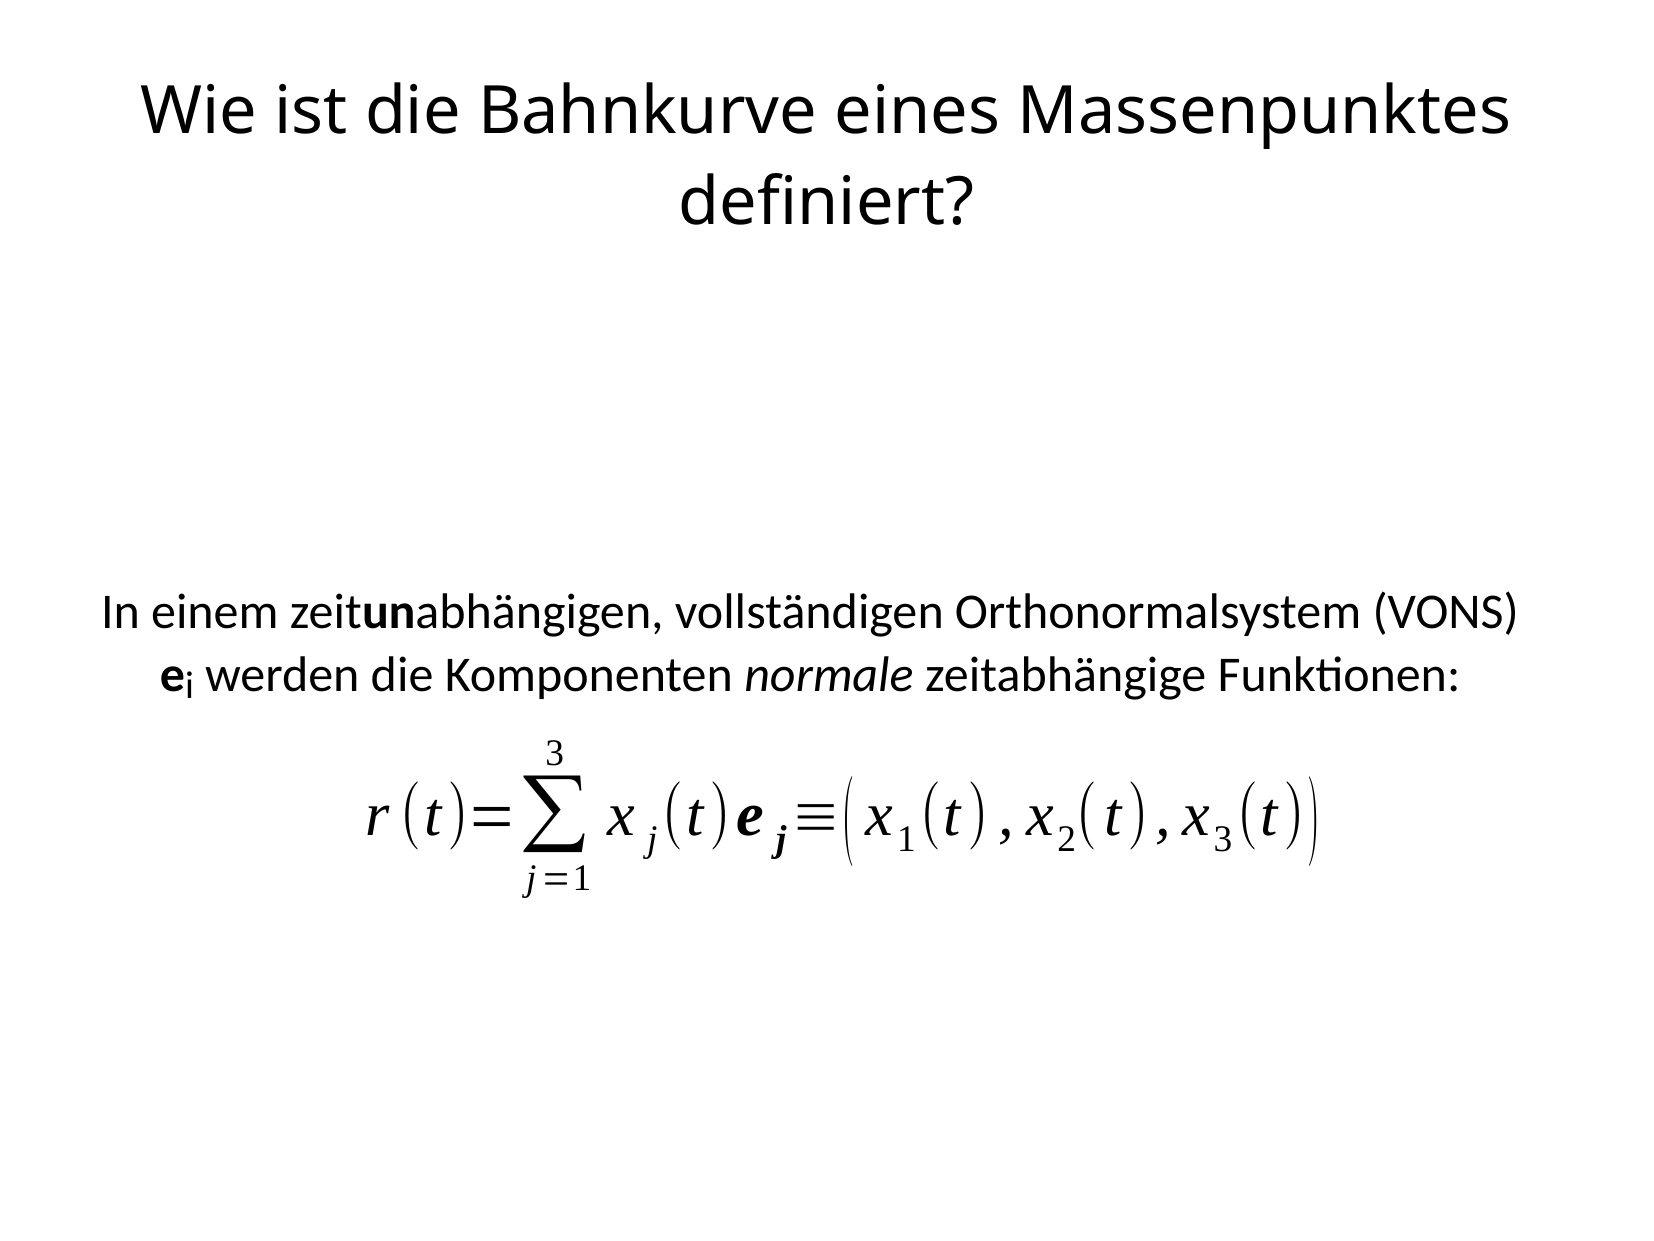

# Wie ist die Bahnkurve eines Massenpunktes definiert?
In einem zeitunabhängigen, vollständigen Orthonormalsystem (VONS) ei werden die Komponenten normale zeitabhängige Funktionen: